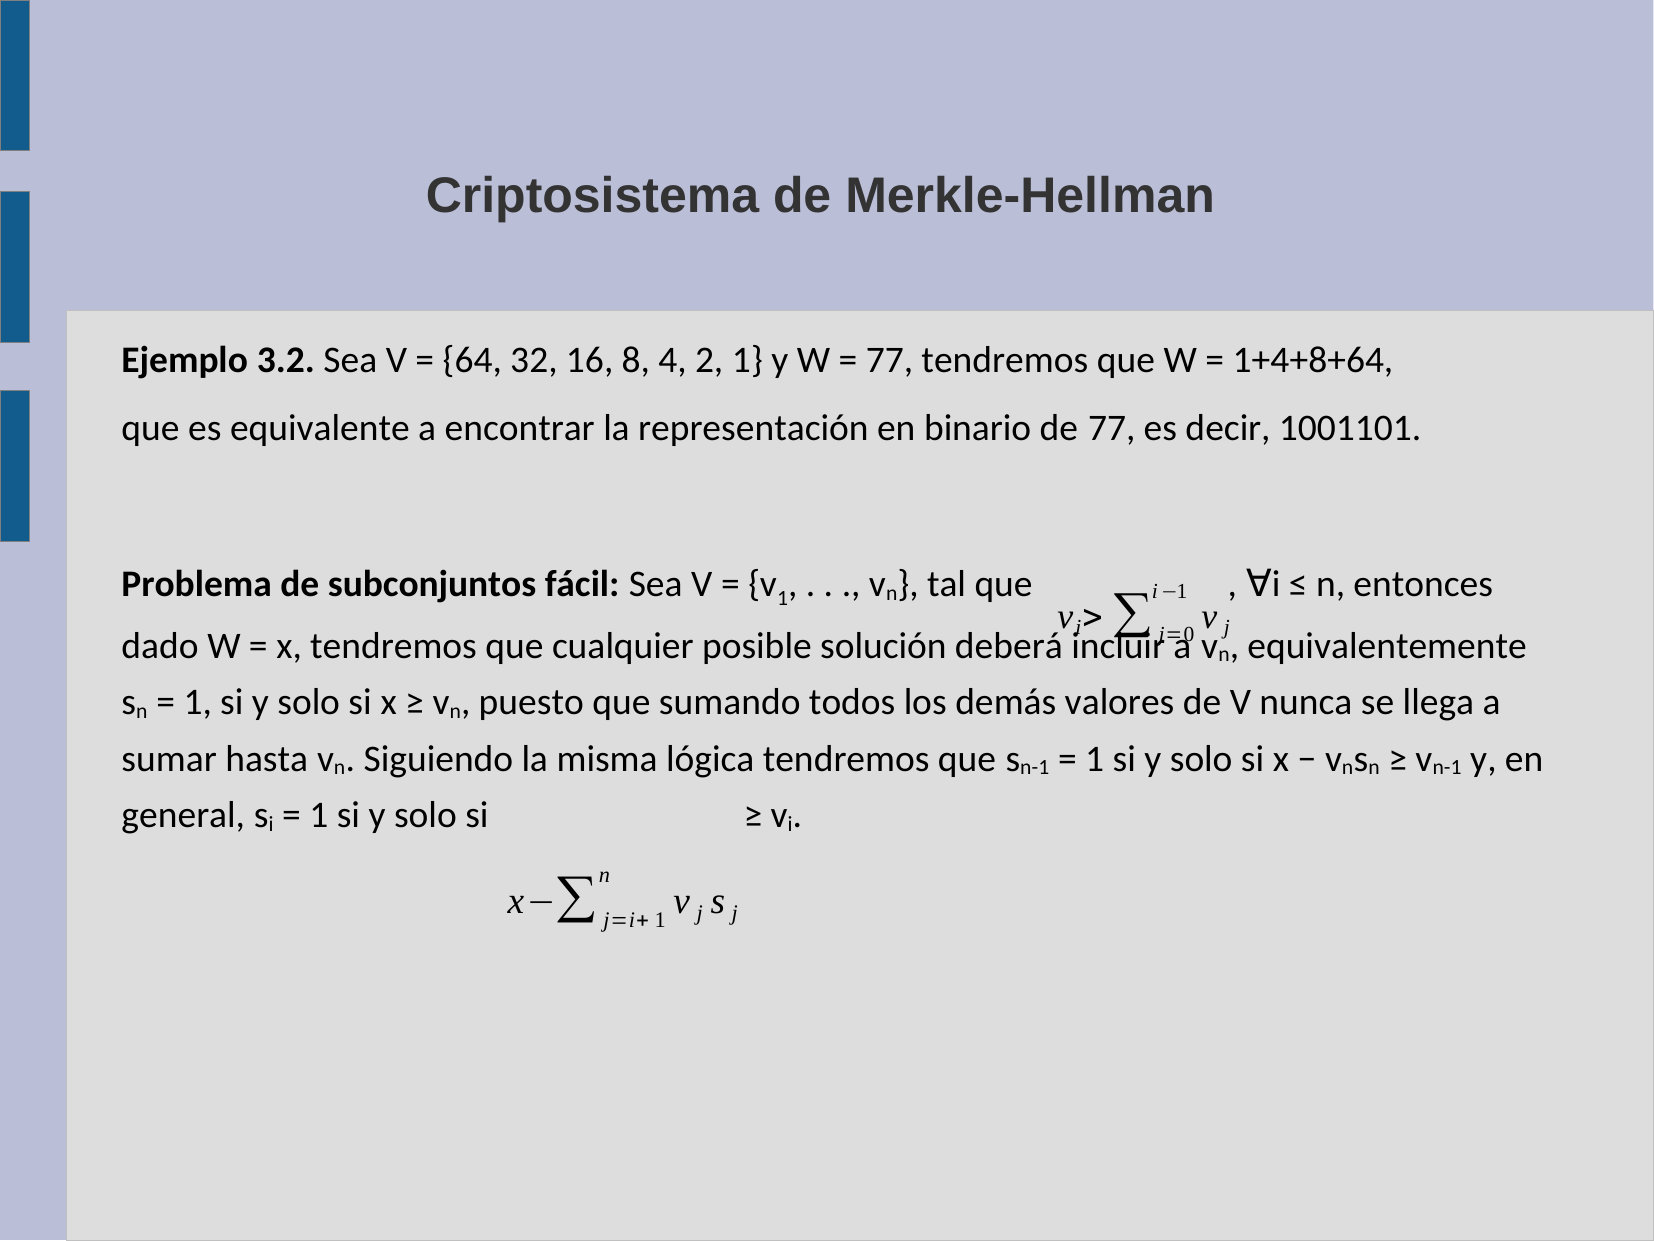

# Criptosistema de Merkle-Hellman
Ejemplo 3.2. Sea V = {64, 32, 16, 8, 4, 2, 1} y W = 77, tendremos que W = 1+4+8+64,
que es equivalente a encontrar la representación en binario de 77, es decir, 1001101.
Problema de subconjuntos fácil: Sea V = {v1, . . ., vn}, tal que , ∀i ≤ n, entonces dado W = x, tendremos que cualquier posible solución deberá incluir a vn, equivalentemente sn = 1, si y solo si x ≥ vn, puesto que sumando todos los demás valores de V nunca se llega a sumar hasta vn. Siguiendo la misma lógica tendremos que sn-1 = 1 si y solo si x − vnsn ≥ vn-1 y, en general, si = 1 si y solo si ≥ vi.